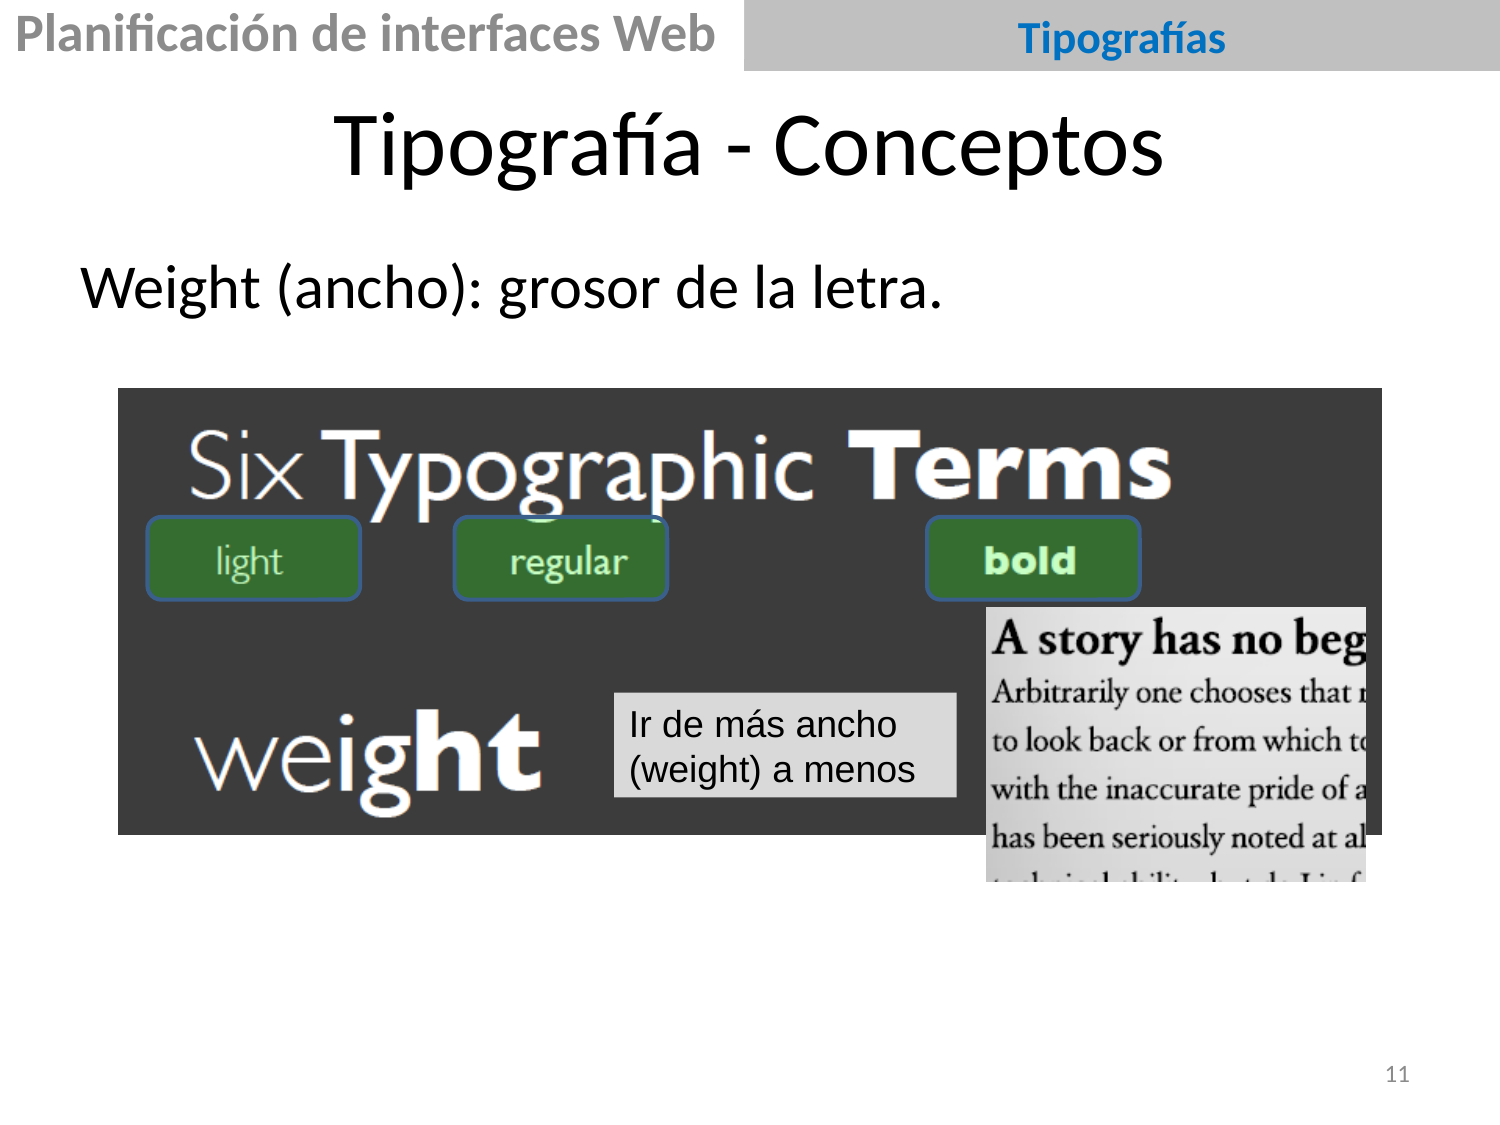

Planificación de interfaces Web
Tipografías
# Tipografía - Conceptos
Weight (ancho): grosor de la letra.
Ir de más ancho (weight) a menos